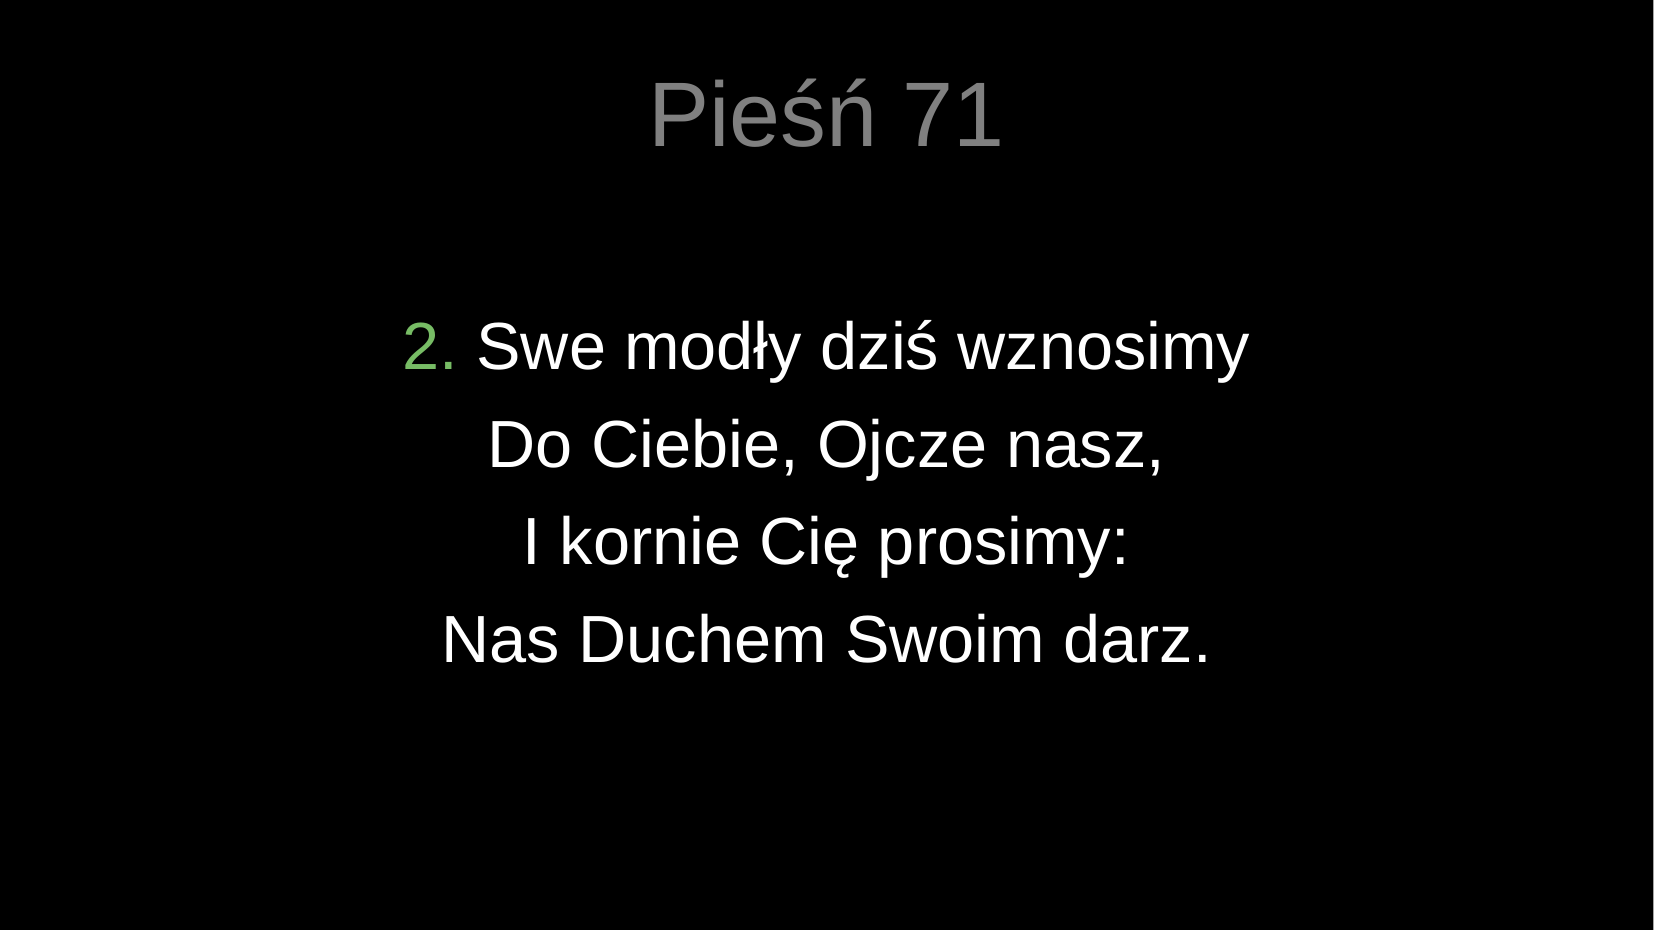

# Pieśń 71
2. Swe modły dziś wznosimy
Do Ciebie, Ojcze nasz,
I kornie Cię prosimy:
Nas Duchem Swoim darz.